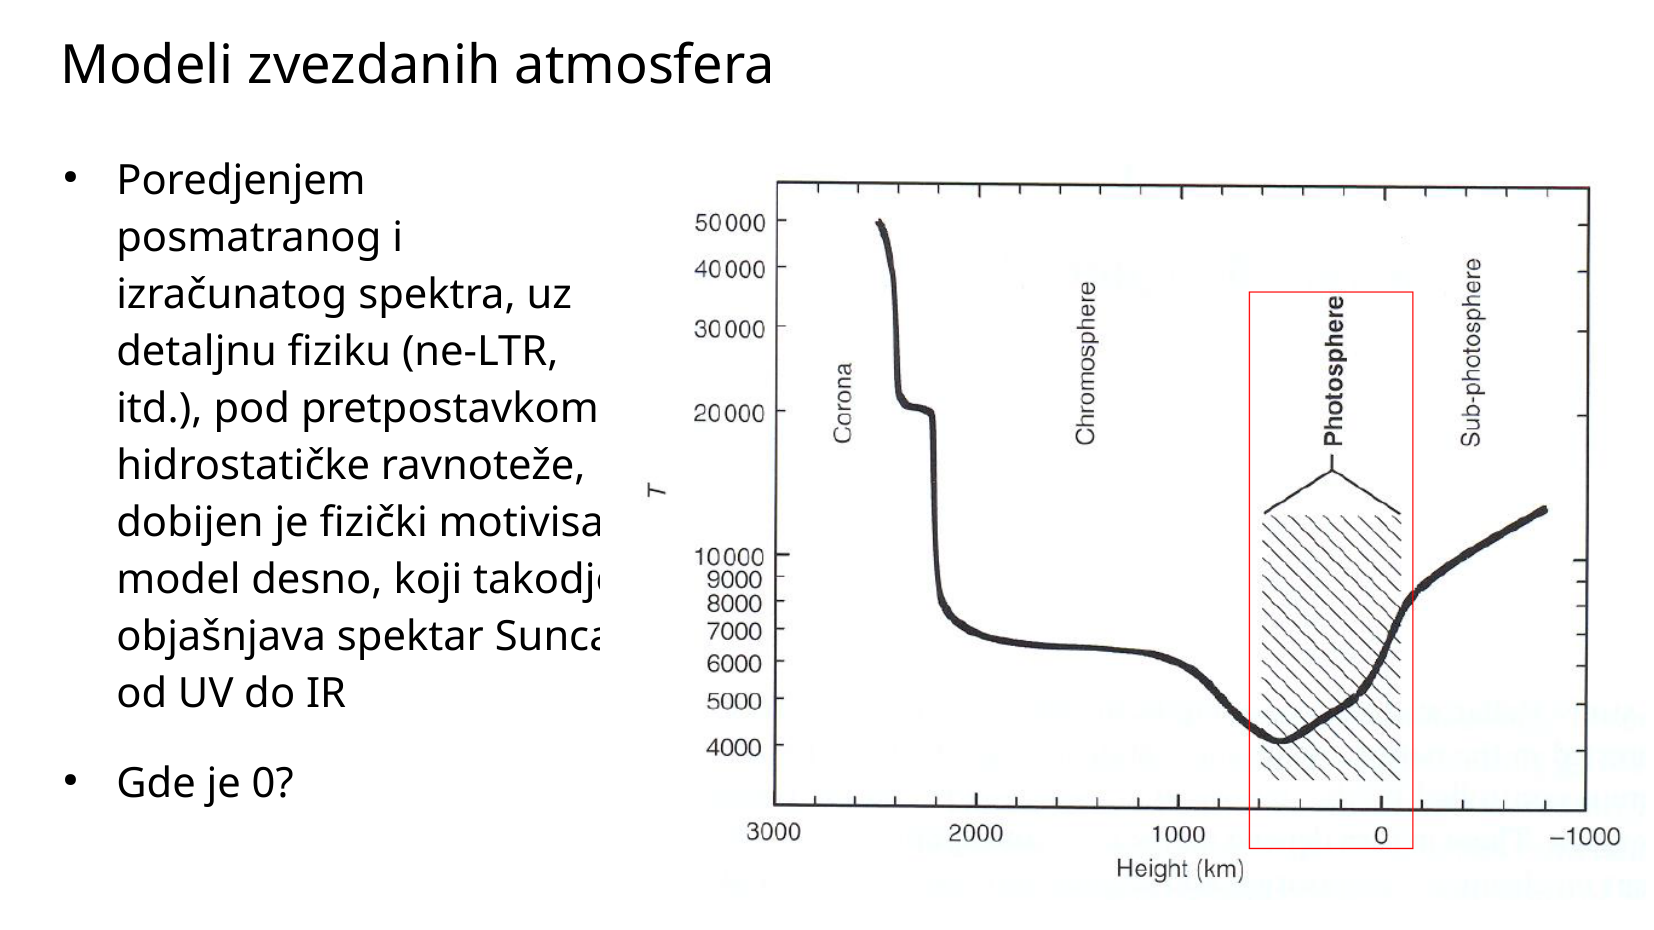

# Modeli zvezdanih atmosfera
Poredjenjem posmatranog i izračunatog spektra, uz detaljnu fiziku (ne-LTR, itd.), pod pretpostavkom hidrostatičke ravnoteže, dobijen je fizički motivisan model desno, koji takodje objašnjava spektar Sunca od UV do IR
Gde je 0?